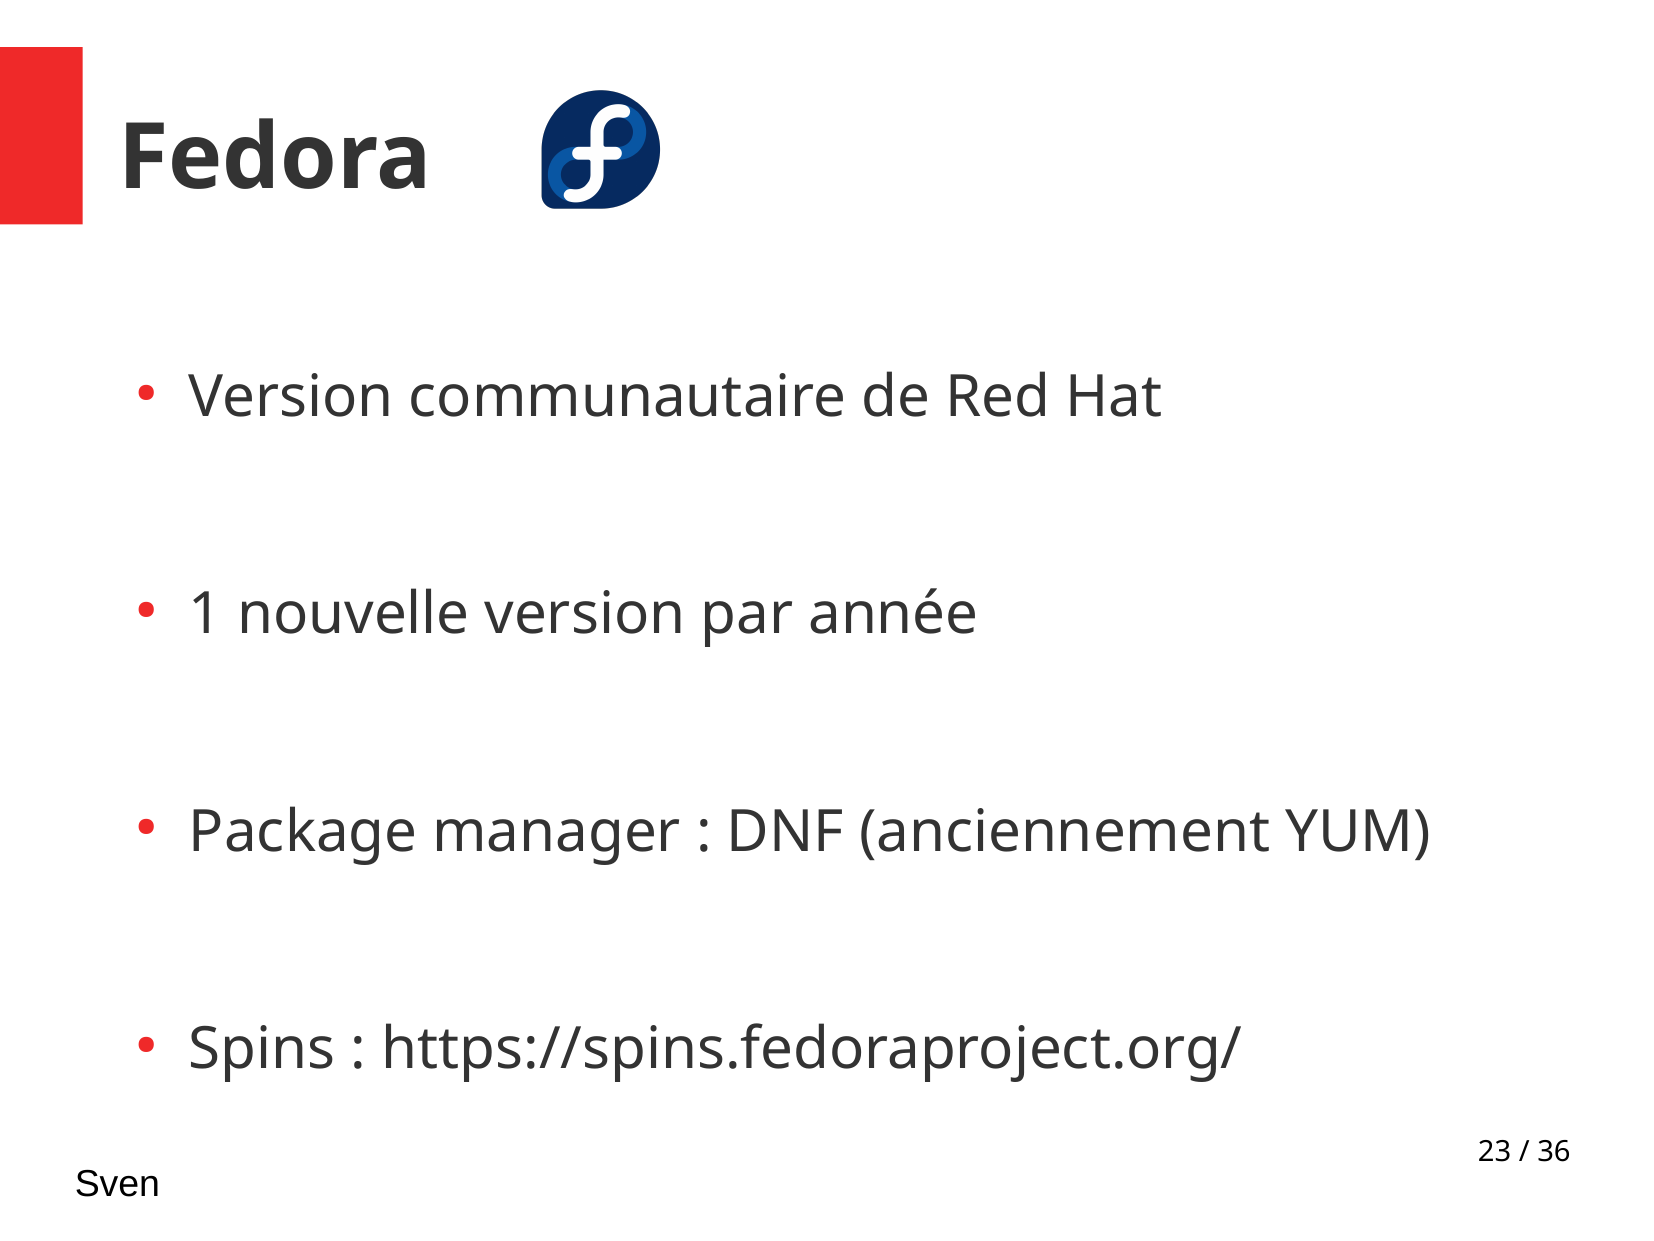

# Fedora
Version communautaire de Red Hat
1 nouvelle version par année
Package manager : DNF (anciennement YUM)
Spins : https://spins.fedoraproject.org/
23
Sven